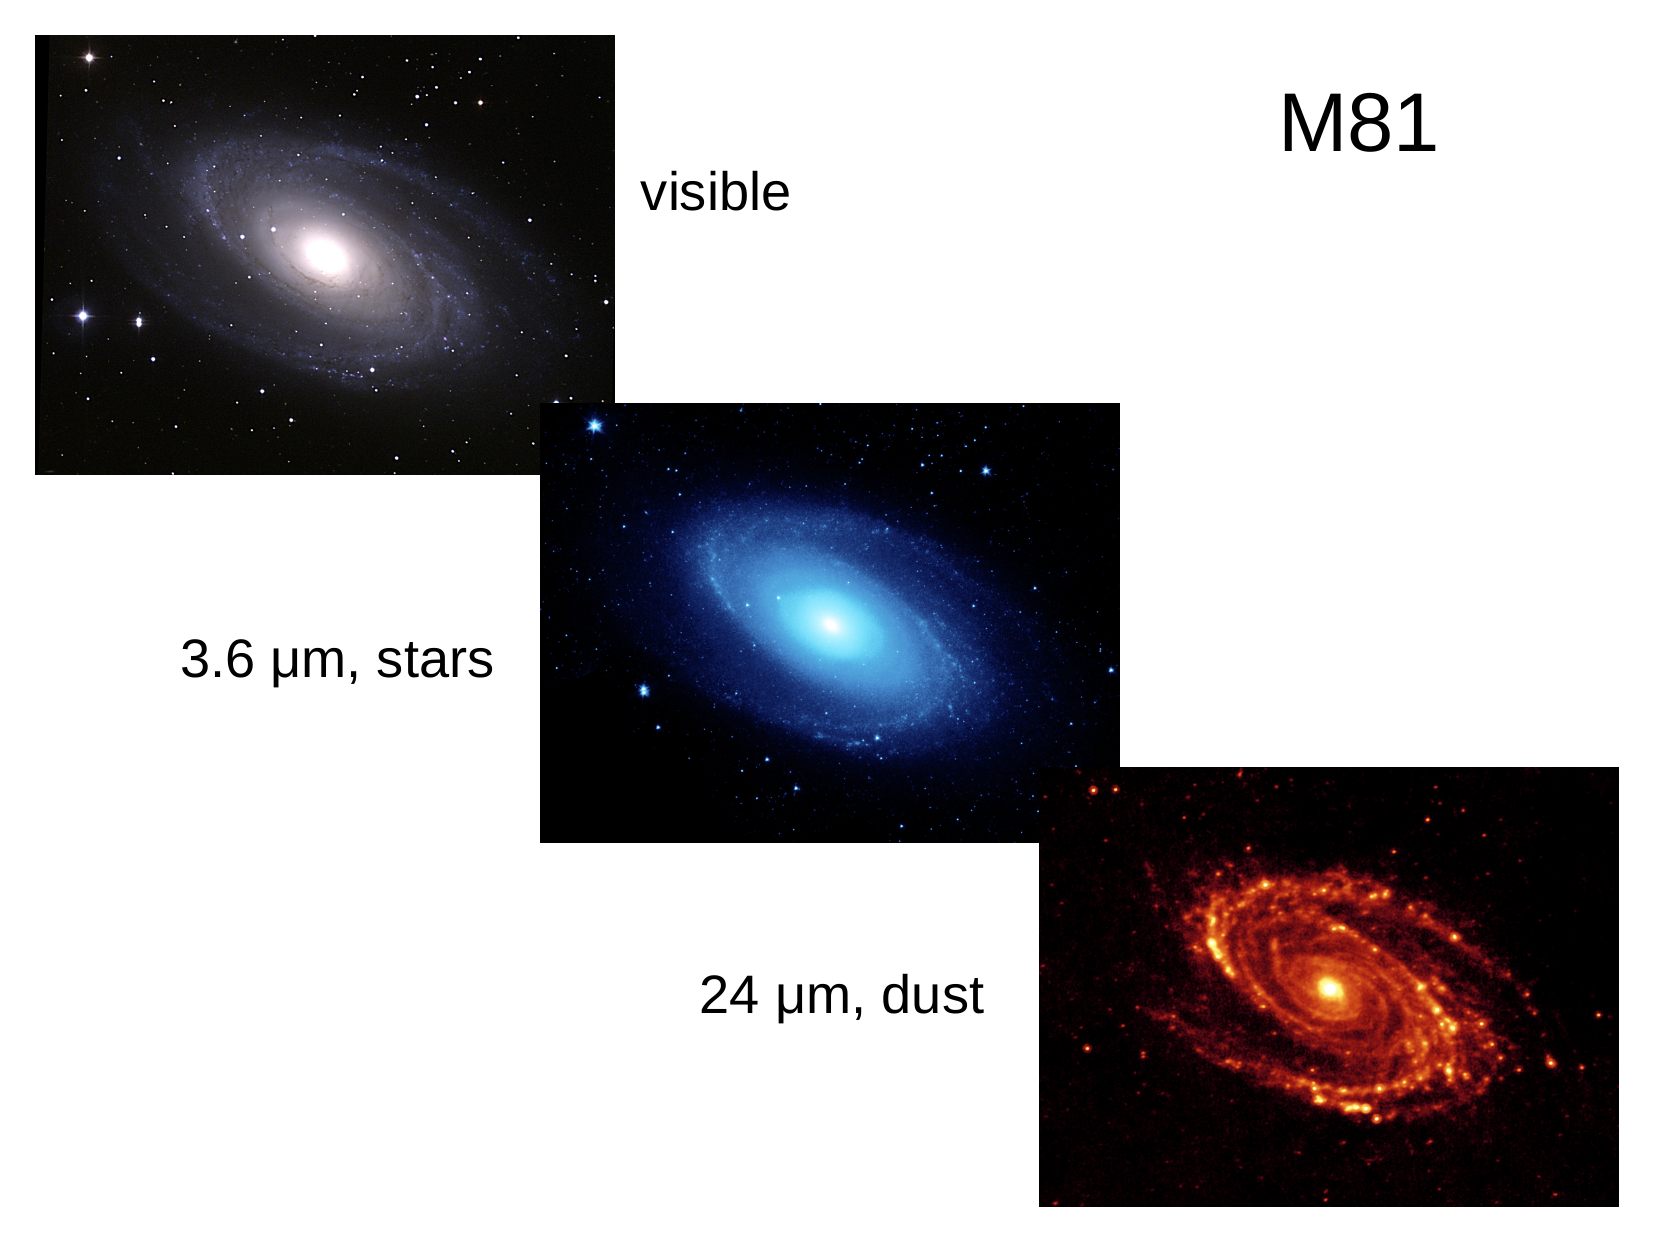

M81
visible
3.6 μm, stars
24 μm, dust